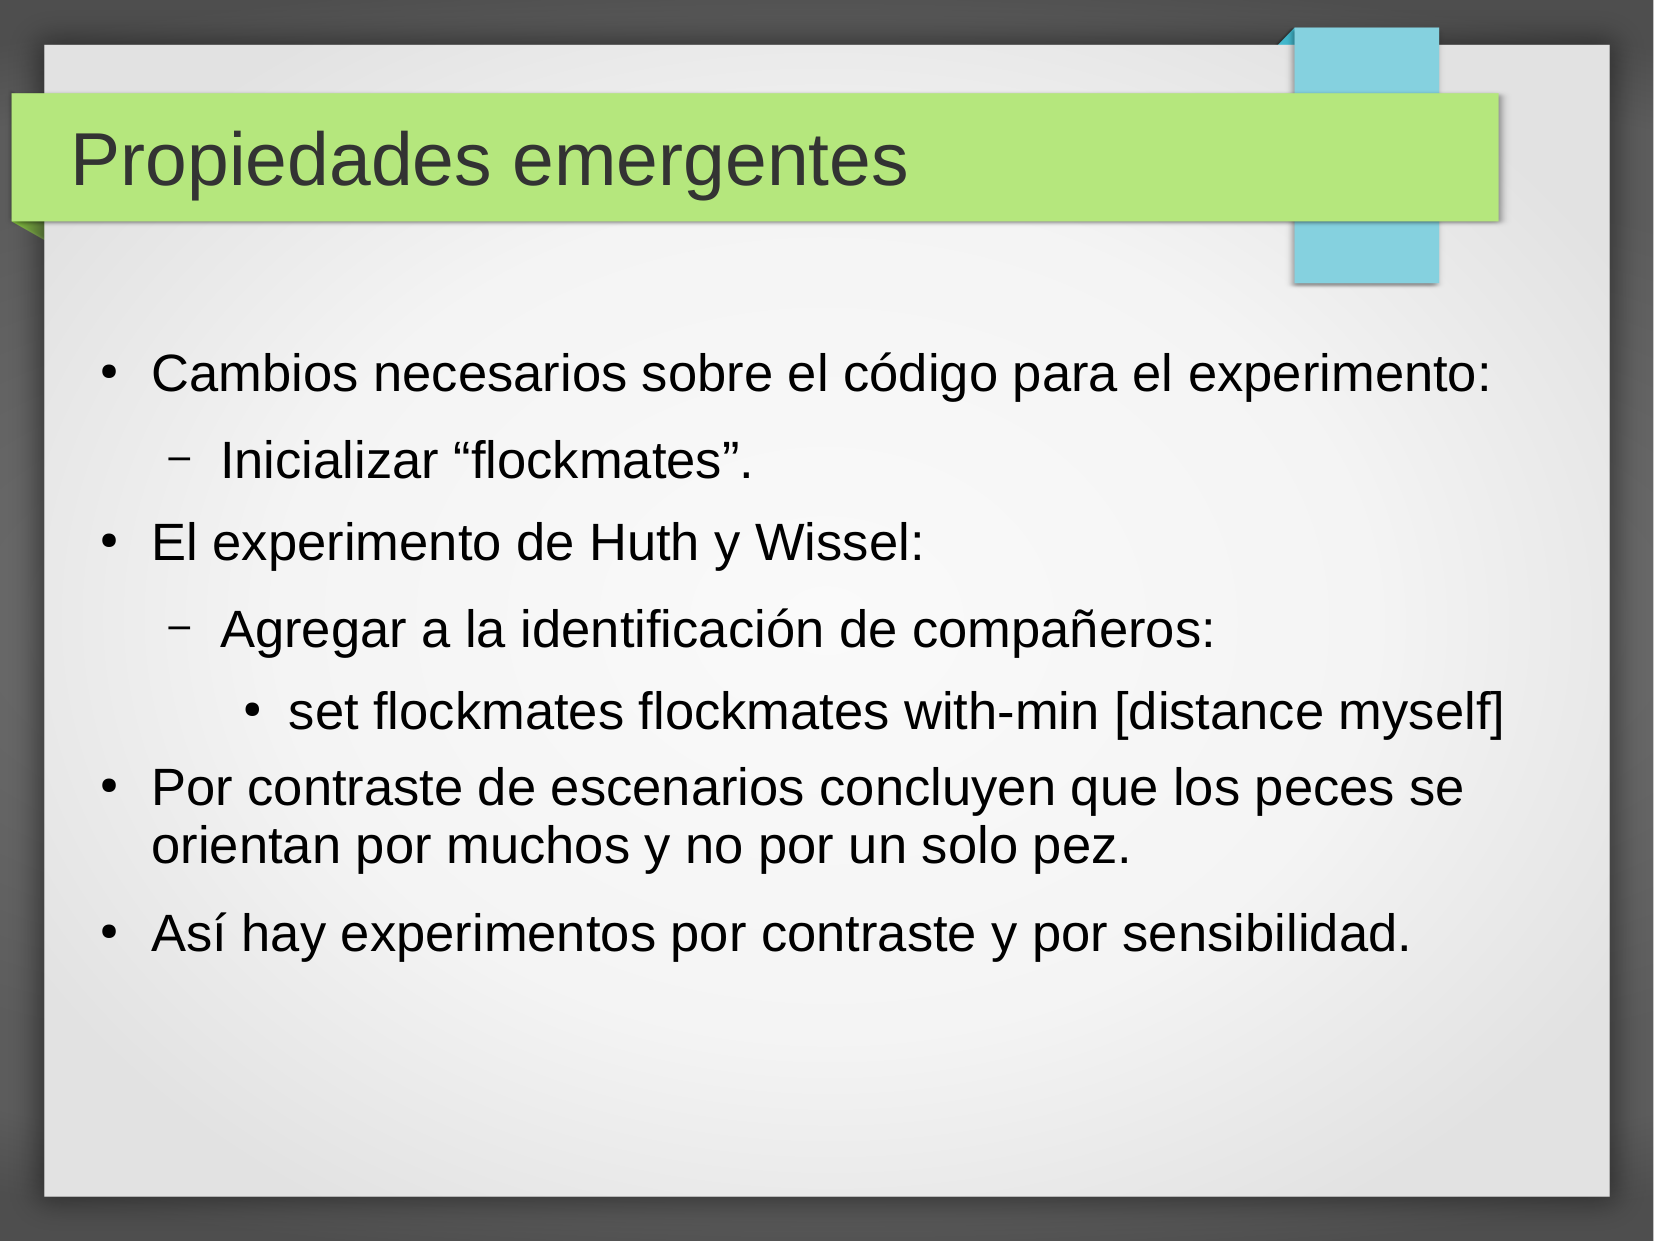

# Propiedades emergentes
Cambios necesarios sobre el código para el experimento:
Inicializar “flockmates”.
El experimento de Huth y Wissel:
Agregar a la identificación de compañeros:
set flockmates flockmates with-min [distance myself]
Por contraste de escenarios concluyen que los peces se orientan por muchos y no por un solo pez.
Así hay experimentos por contraste y por sensibilidad.